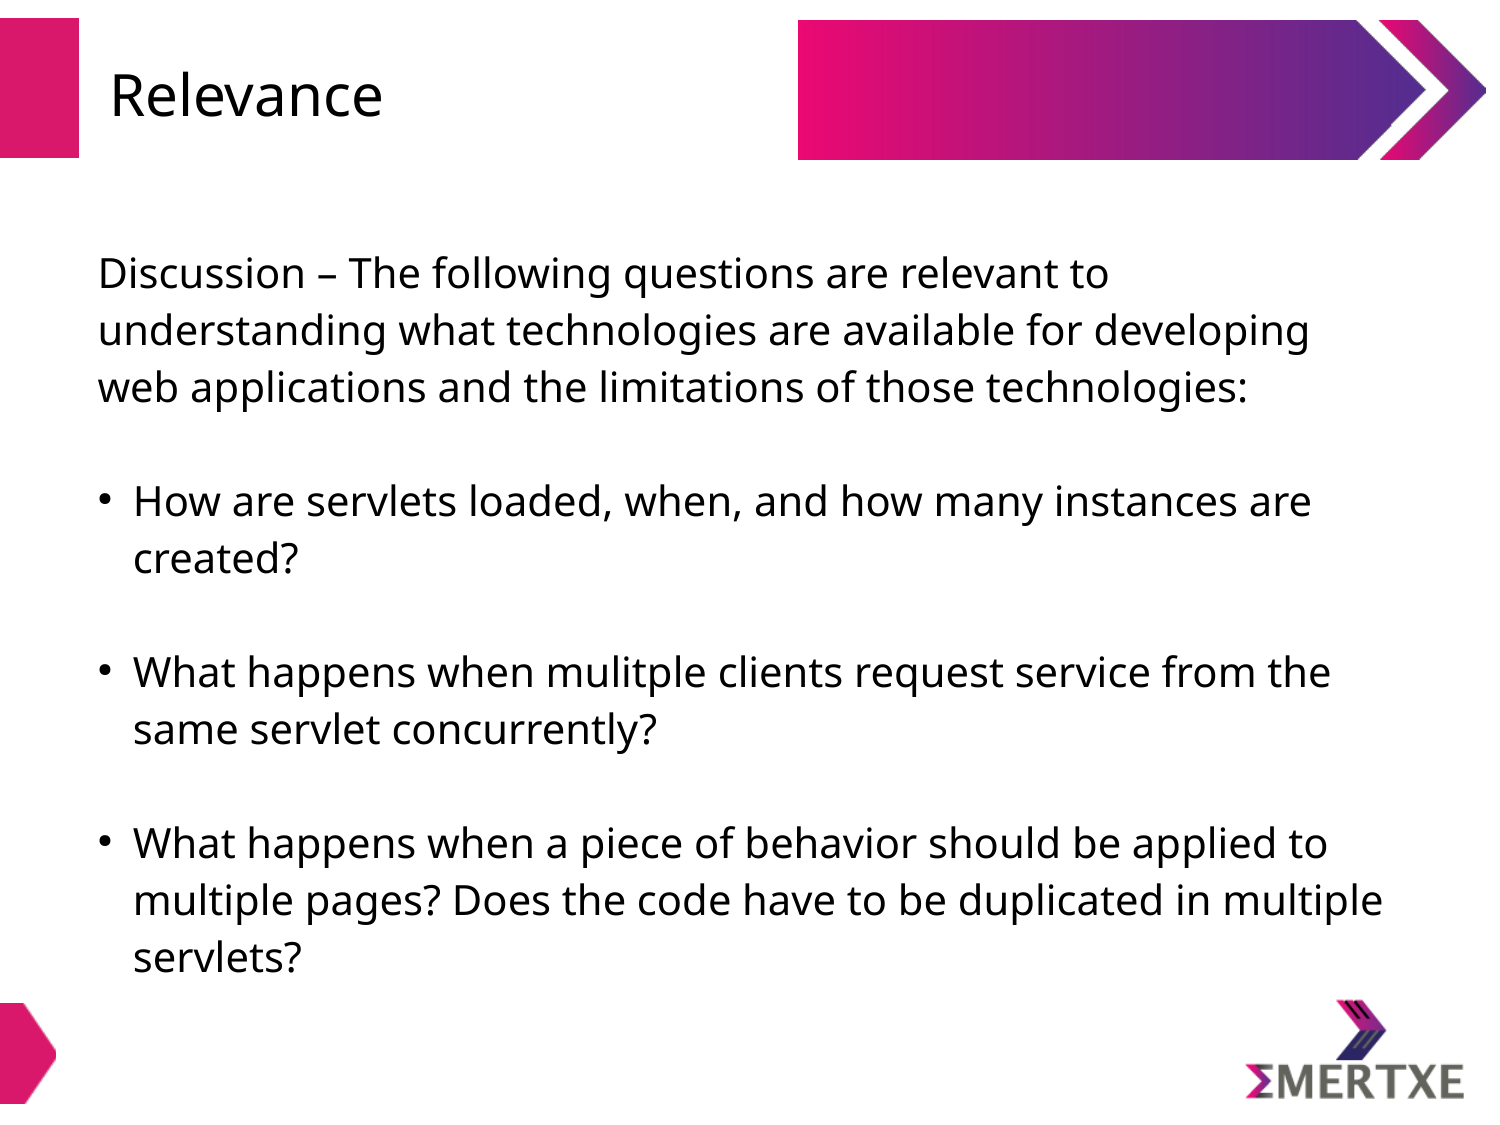

Relevance
Discussion – The following questions are relevant to understanding what technologies are available for developing web applications and the limitations of those technologies:
How are servlets loaded, when, and how many instances are created?
What happens when mulitple clients request service from the same servlet concurrently?
What happens when a piece of behavior should be applied to multiple pages? Does the code have to be duplicated in multiple servlets?